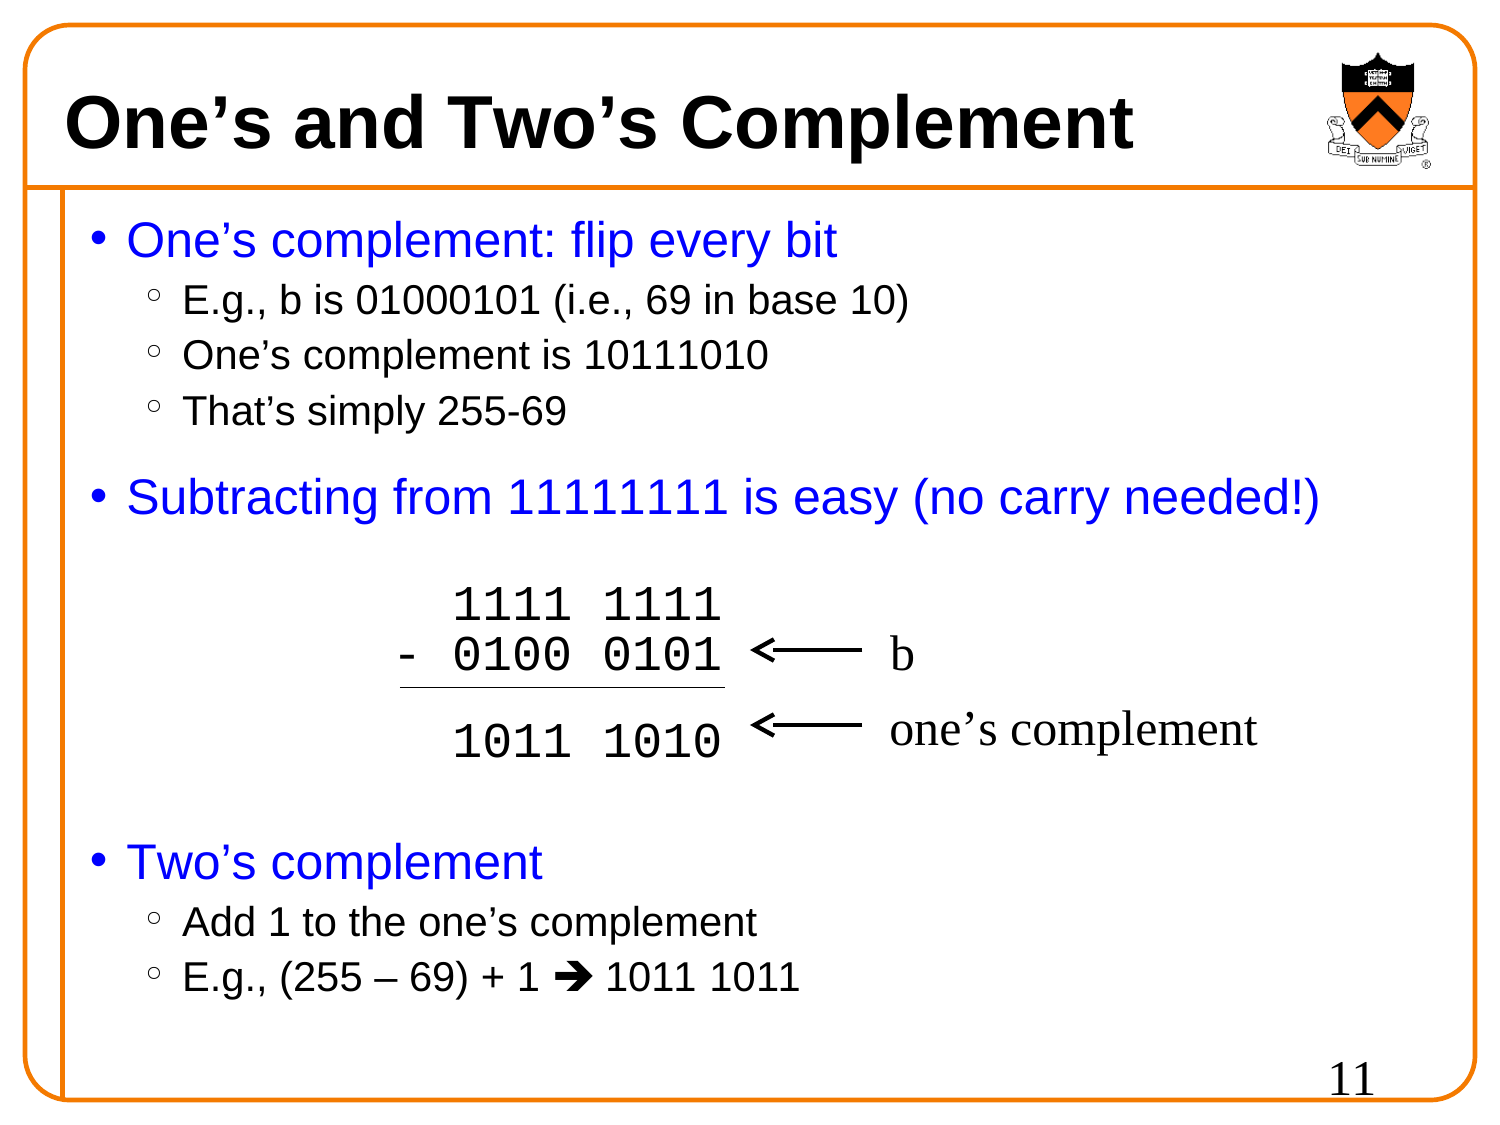

# One’s and Two’s Complement
One’s complement: flip every bit
E.g., b is 01000101 (i.e., 69 in base 10)
One’s complement is 10111010
That’s simply 255-69
Subtracting from 11111111 is easy (no carry needed!)
Two’s complement
Add 1 to the one’s complement
E.g., (255 – 69) + 1  1011 1011
	 	1111 1111
	 - 0100 0101
b
one’s complement
	 	1011 1010
11